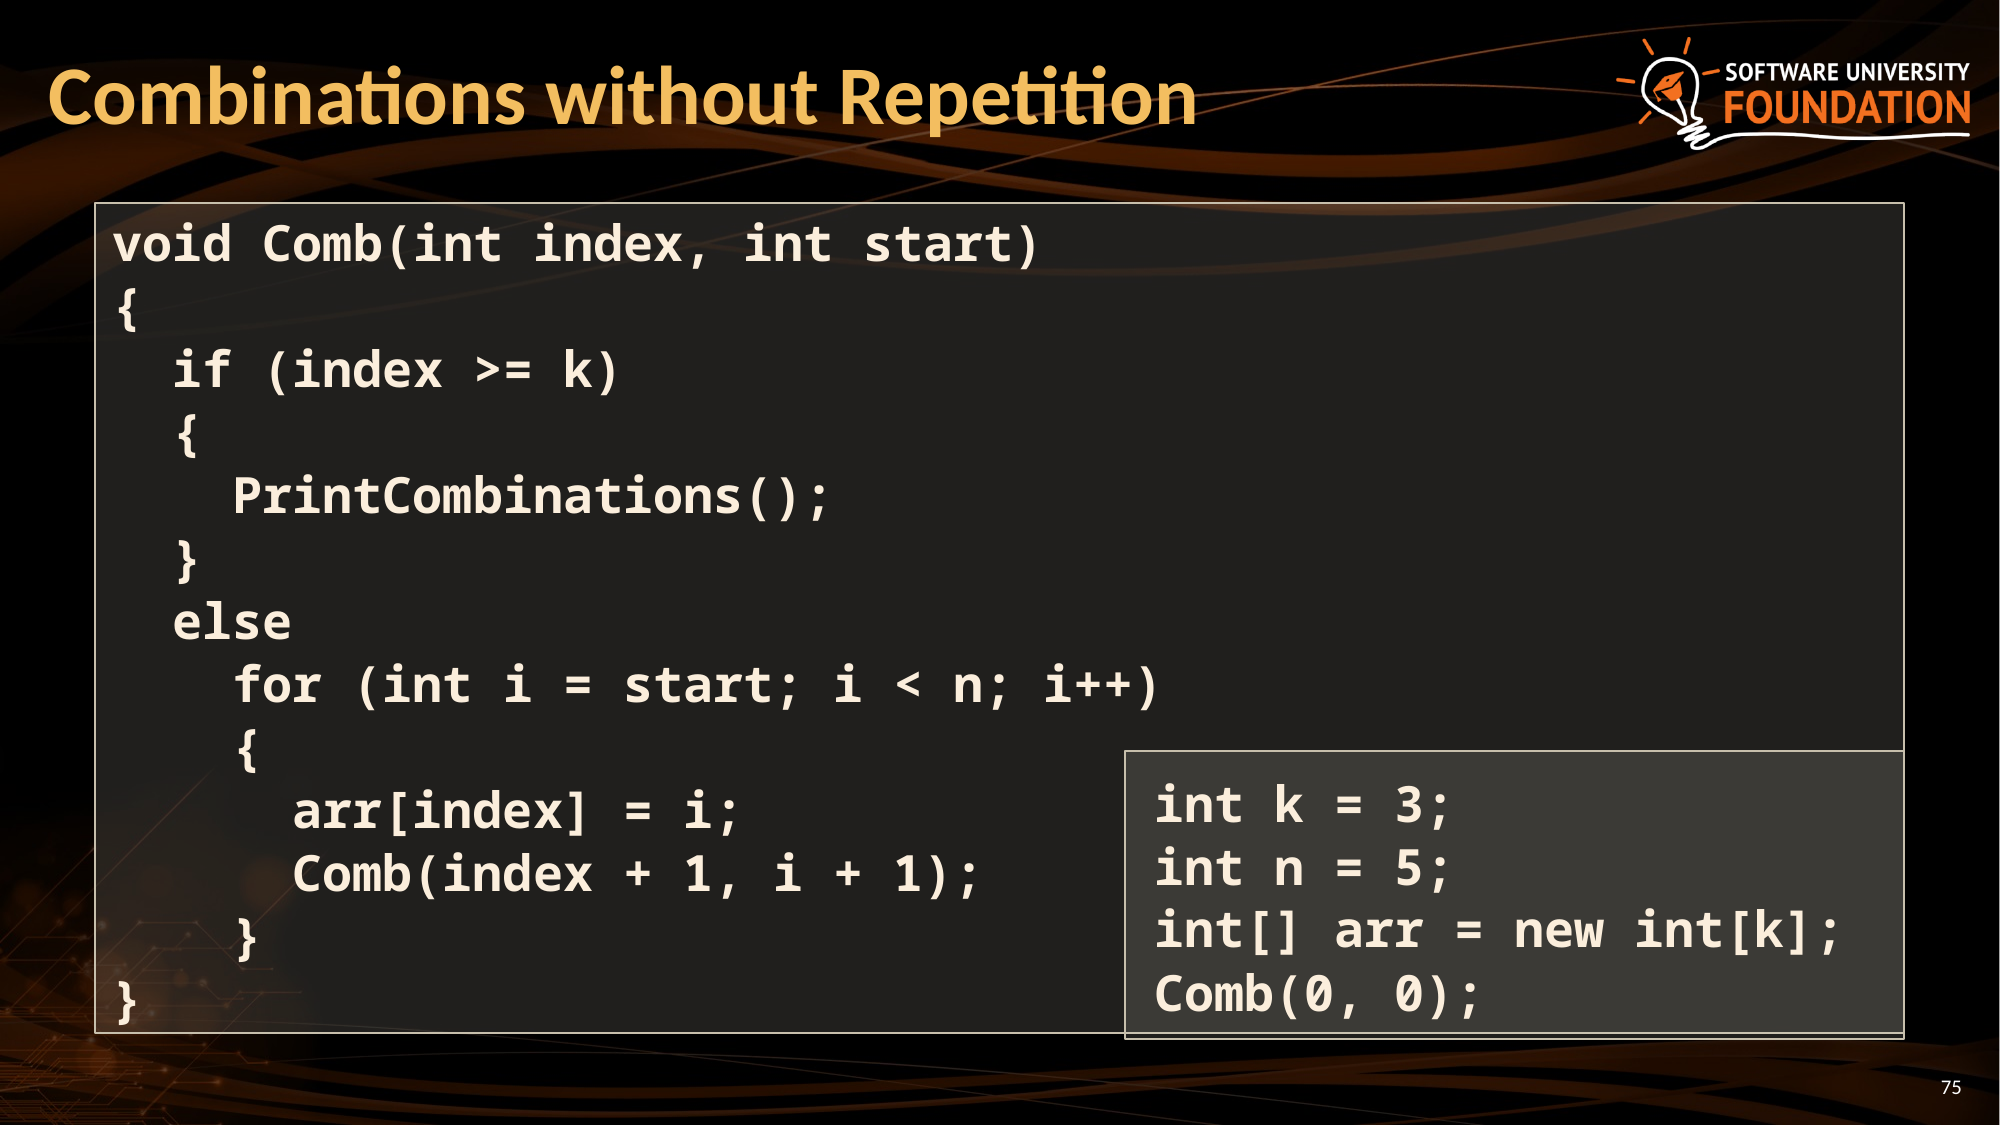

# Combinations without Repetition
void Comb(int index, int start)
{
 if (index >= k)
 {
 PrintCombinations();
 }
 else
 for (int i = start; i < n; i++)
 {
 arr[index] = i;
 Comb(index + 1, i + 1);
 }
}
int k = 3;
int n = 5;
int[] arr = new int[k];
Comb(0, 0);